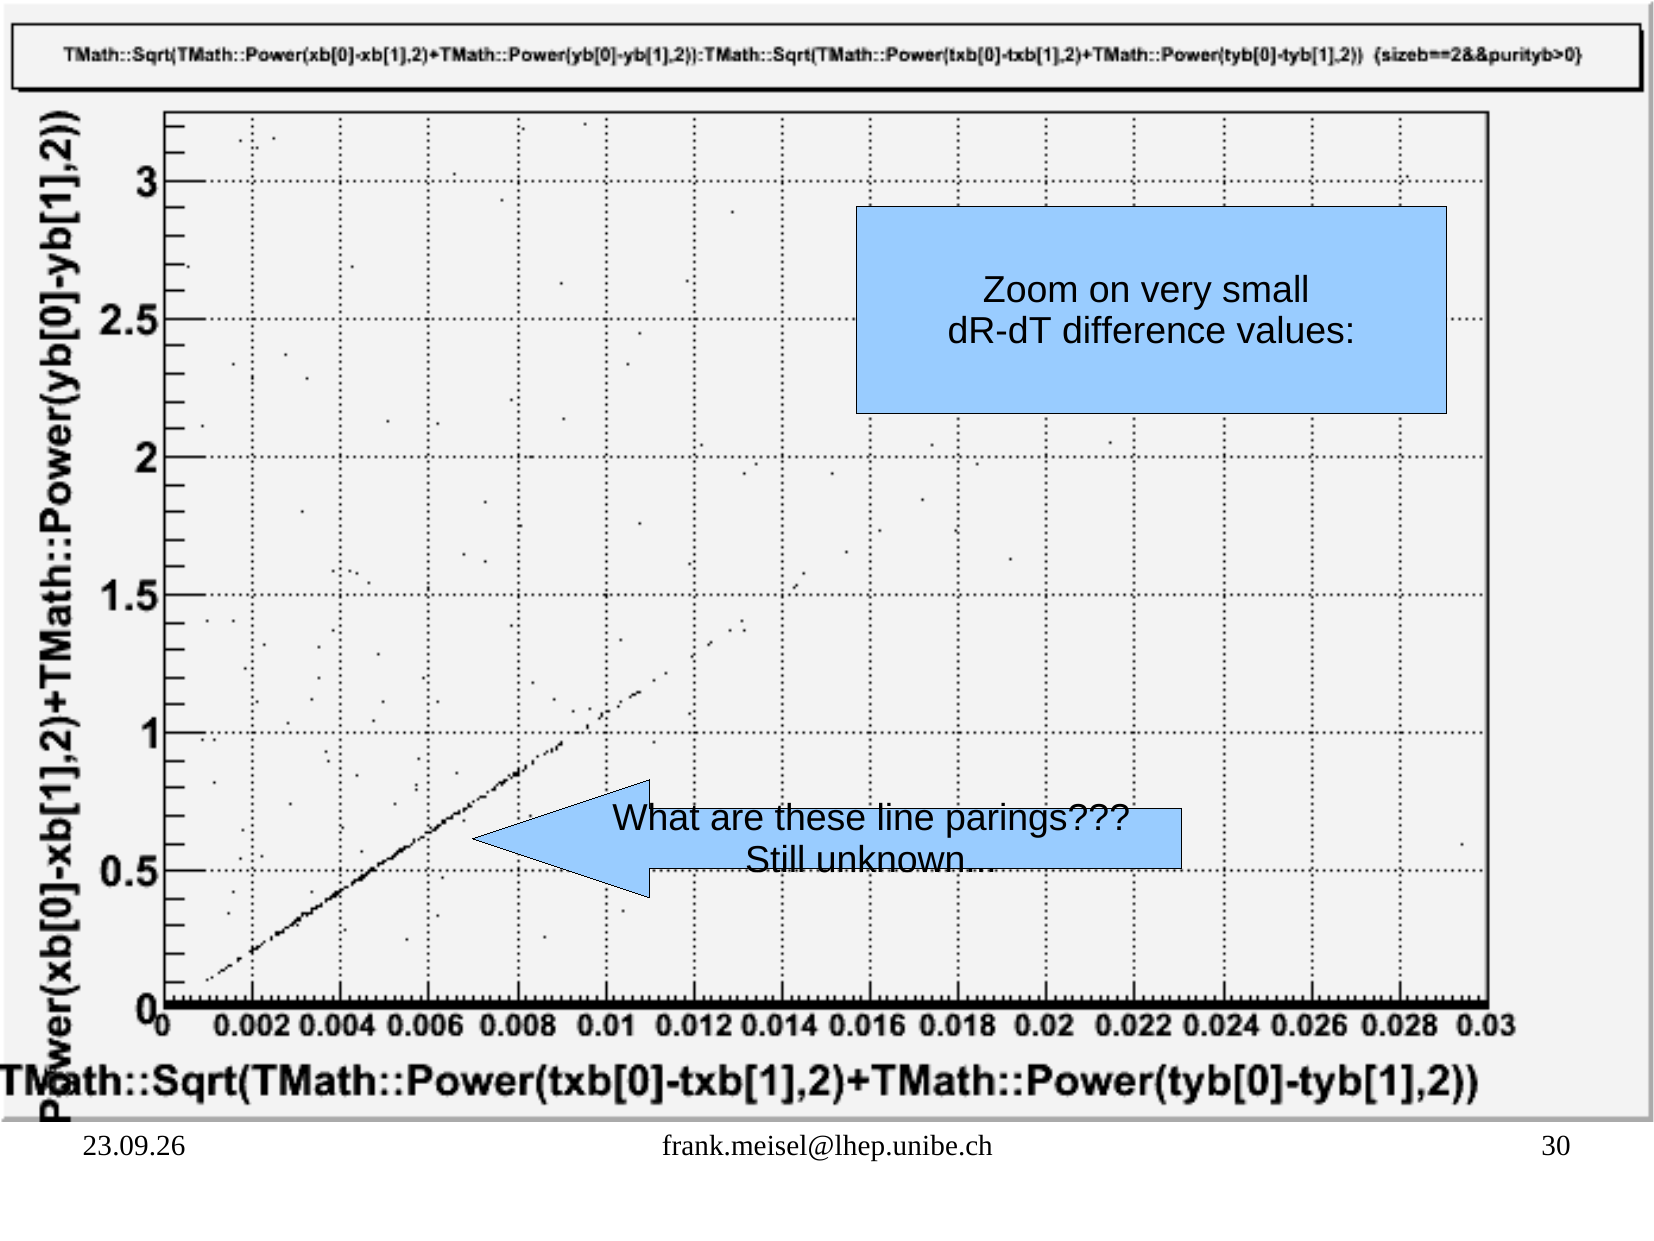

Zoom on very small
dR-dT difference values:
What are these line parings???
Still unknown...
frank.meisel@lhep.unibe.ch
30